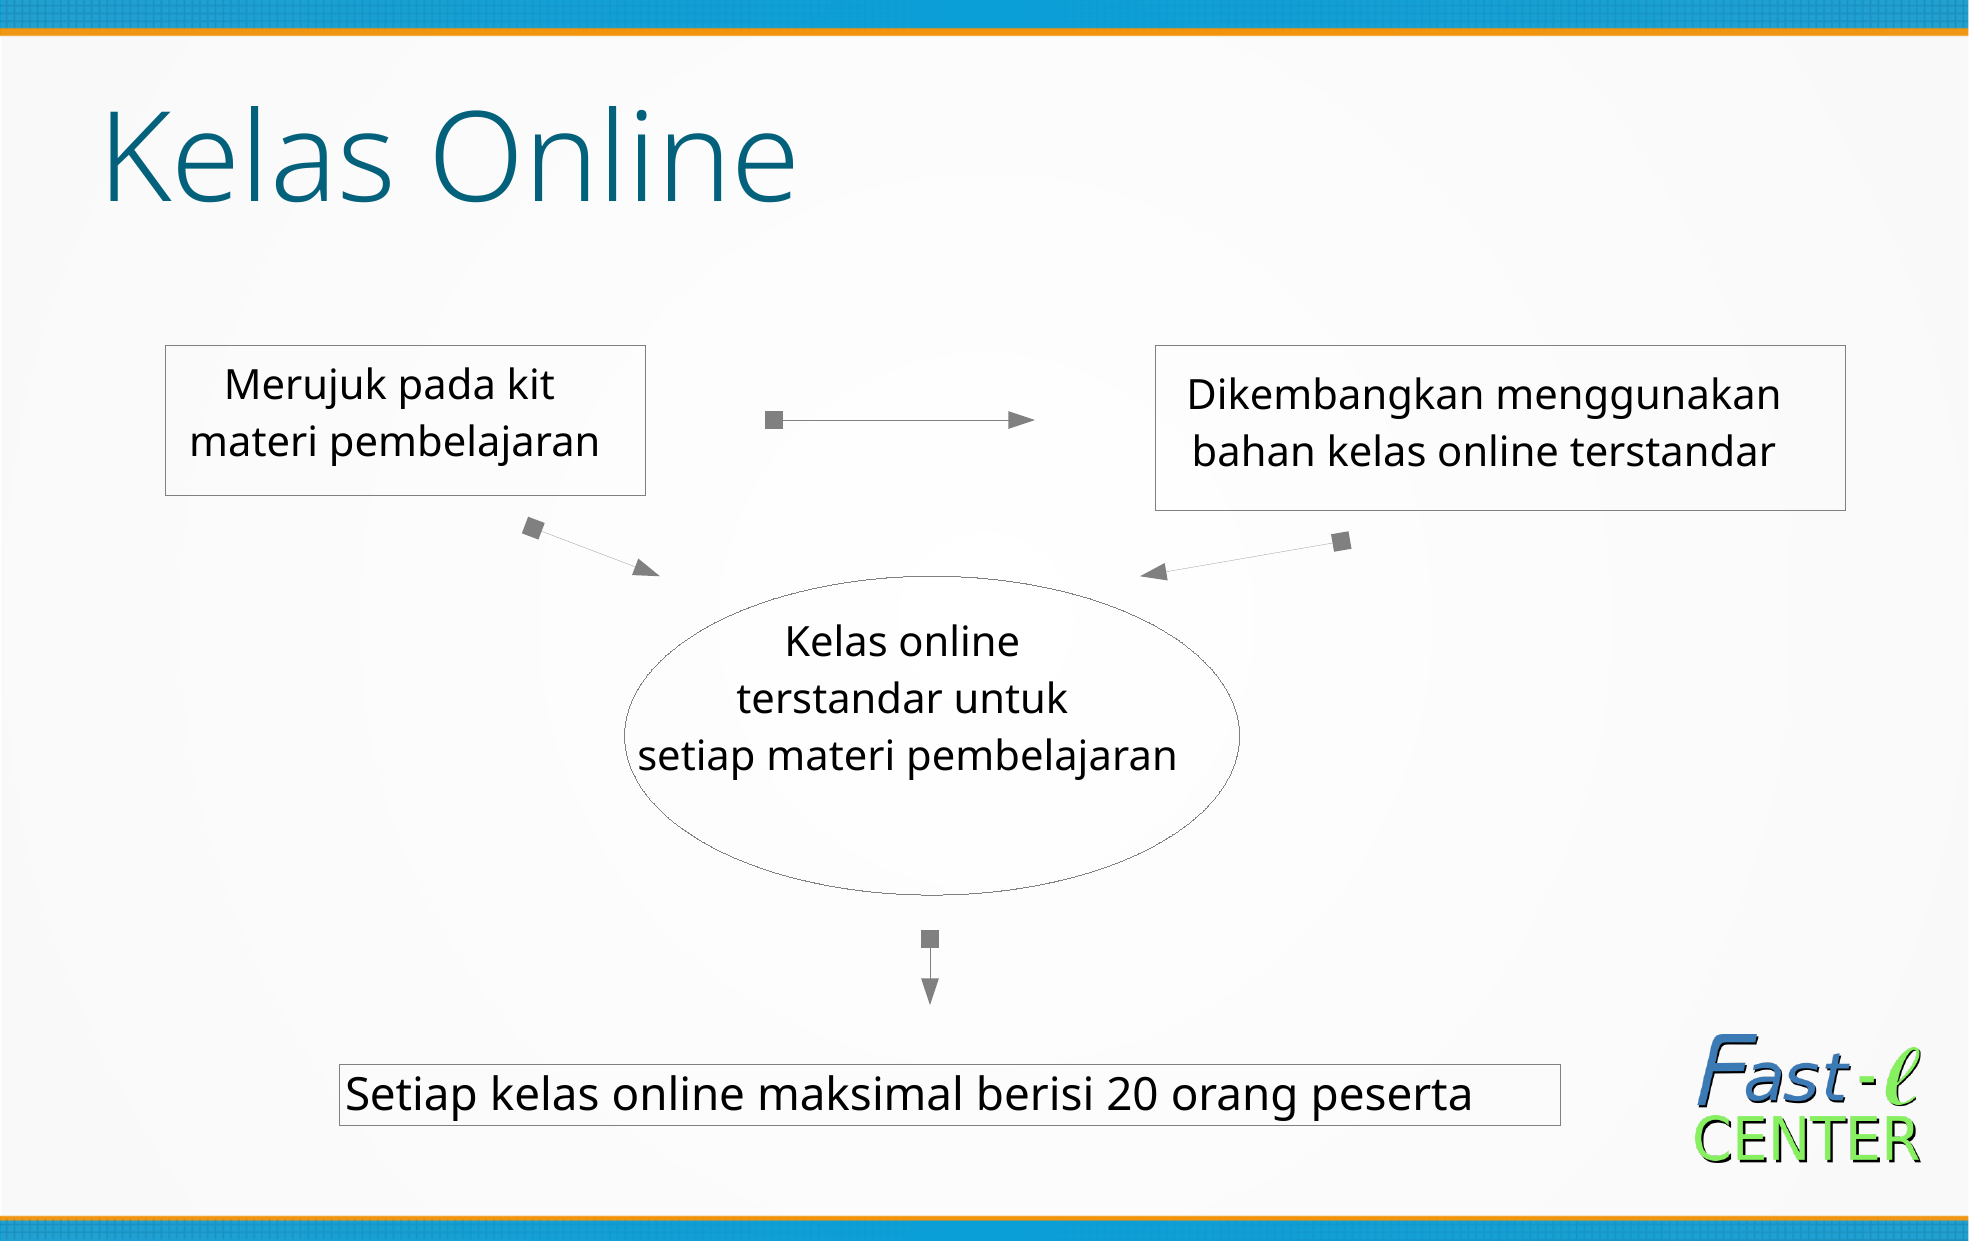

# Kelas Online
Merujuk pada kit
materi pembelajaran
Dikembangkan menggunakan
bahan kelas online terstandar
Kelas online
terstandar untuk
setiap materi pembelajaran
Setiap kelas online maksimal berisi 20 orang peserta